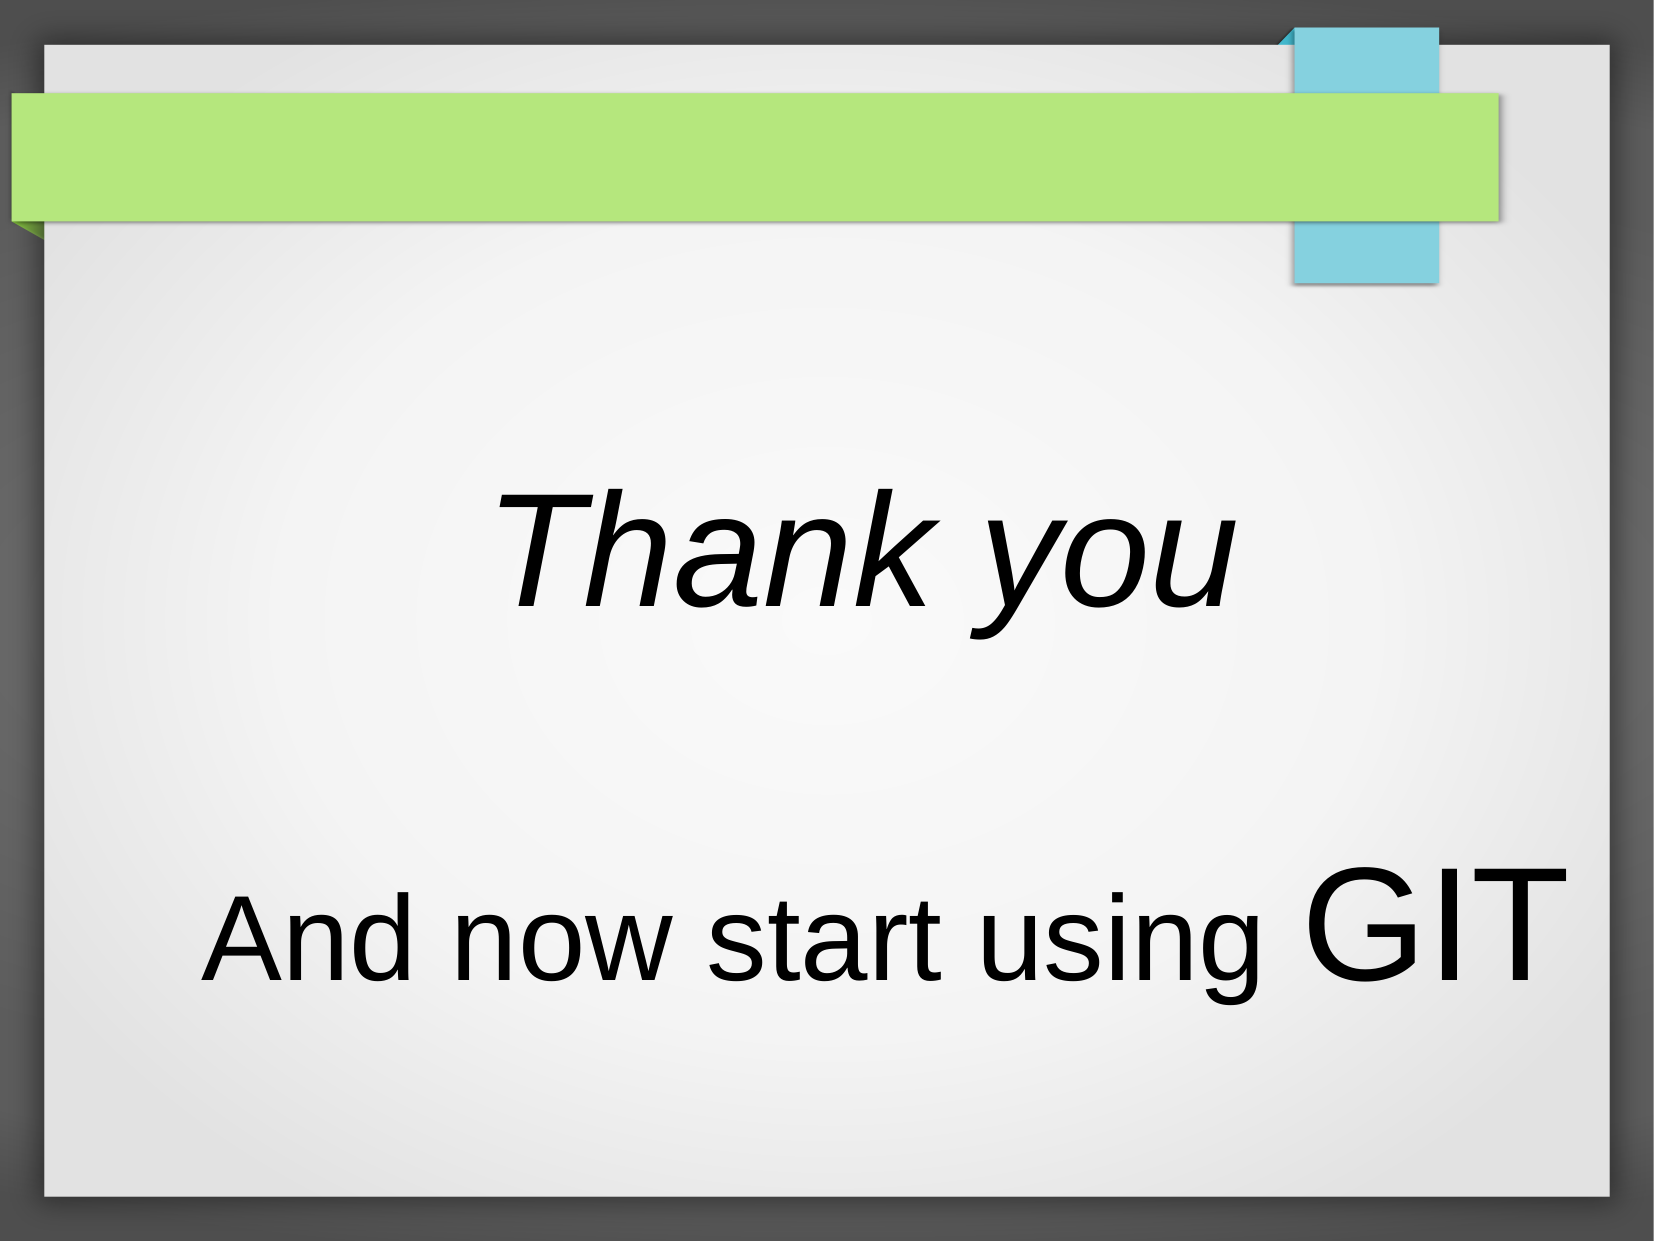

# Thank you
And now start using GIT